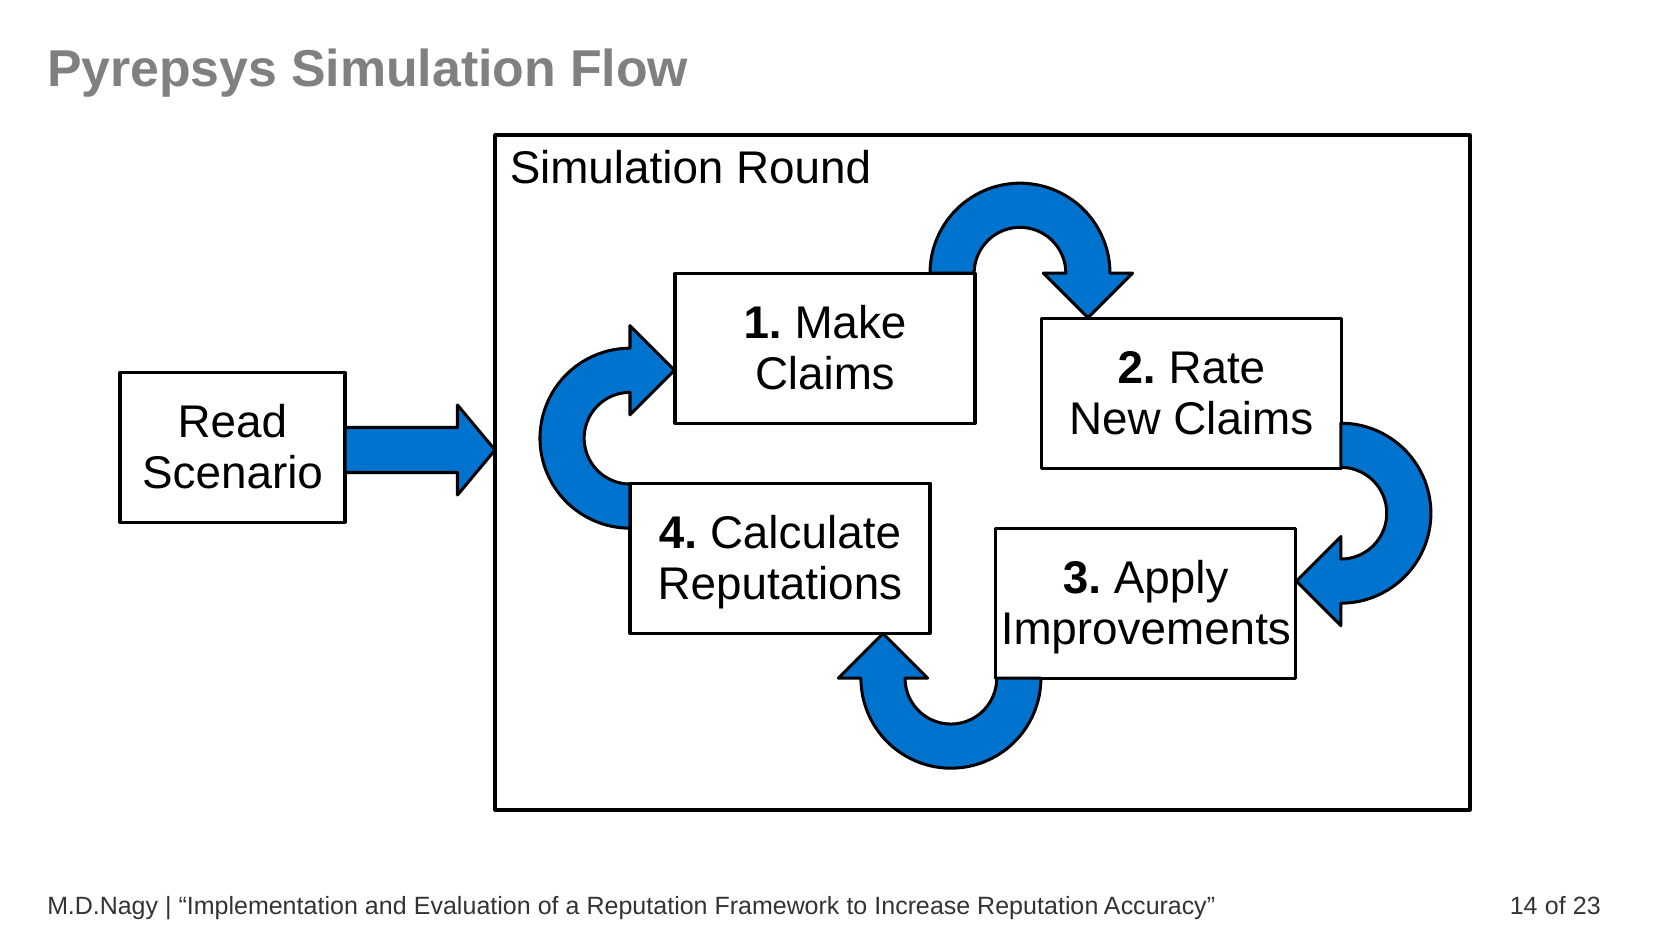

# Pyrepsys Simulation Flow
Simulation Round
1. Make
Claims
2. Rate
New Claims
Read
Scenario
4. Calculate
Reputations
3. Apply
Improvements
M.D.Nagy | “Implementation and Evaluation of a Reputation Framework to Increase Reputation Accuracy”
14